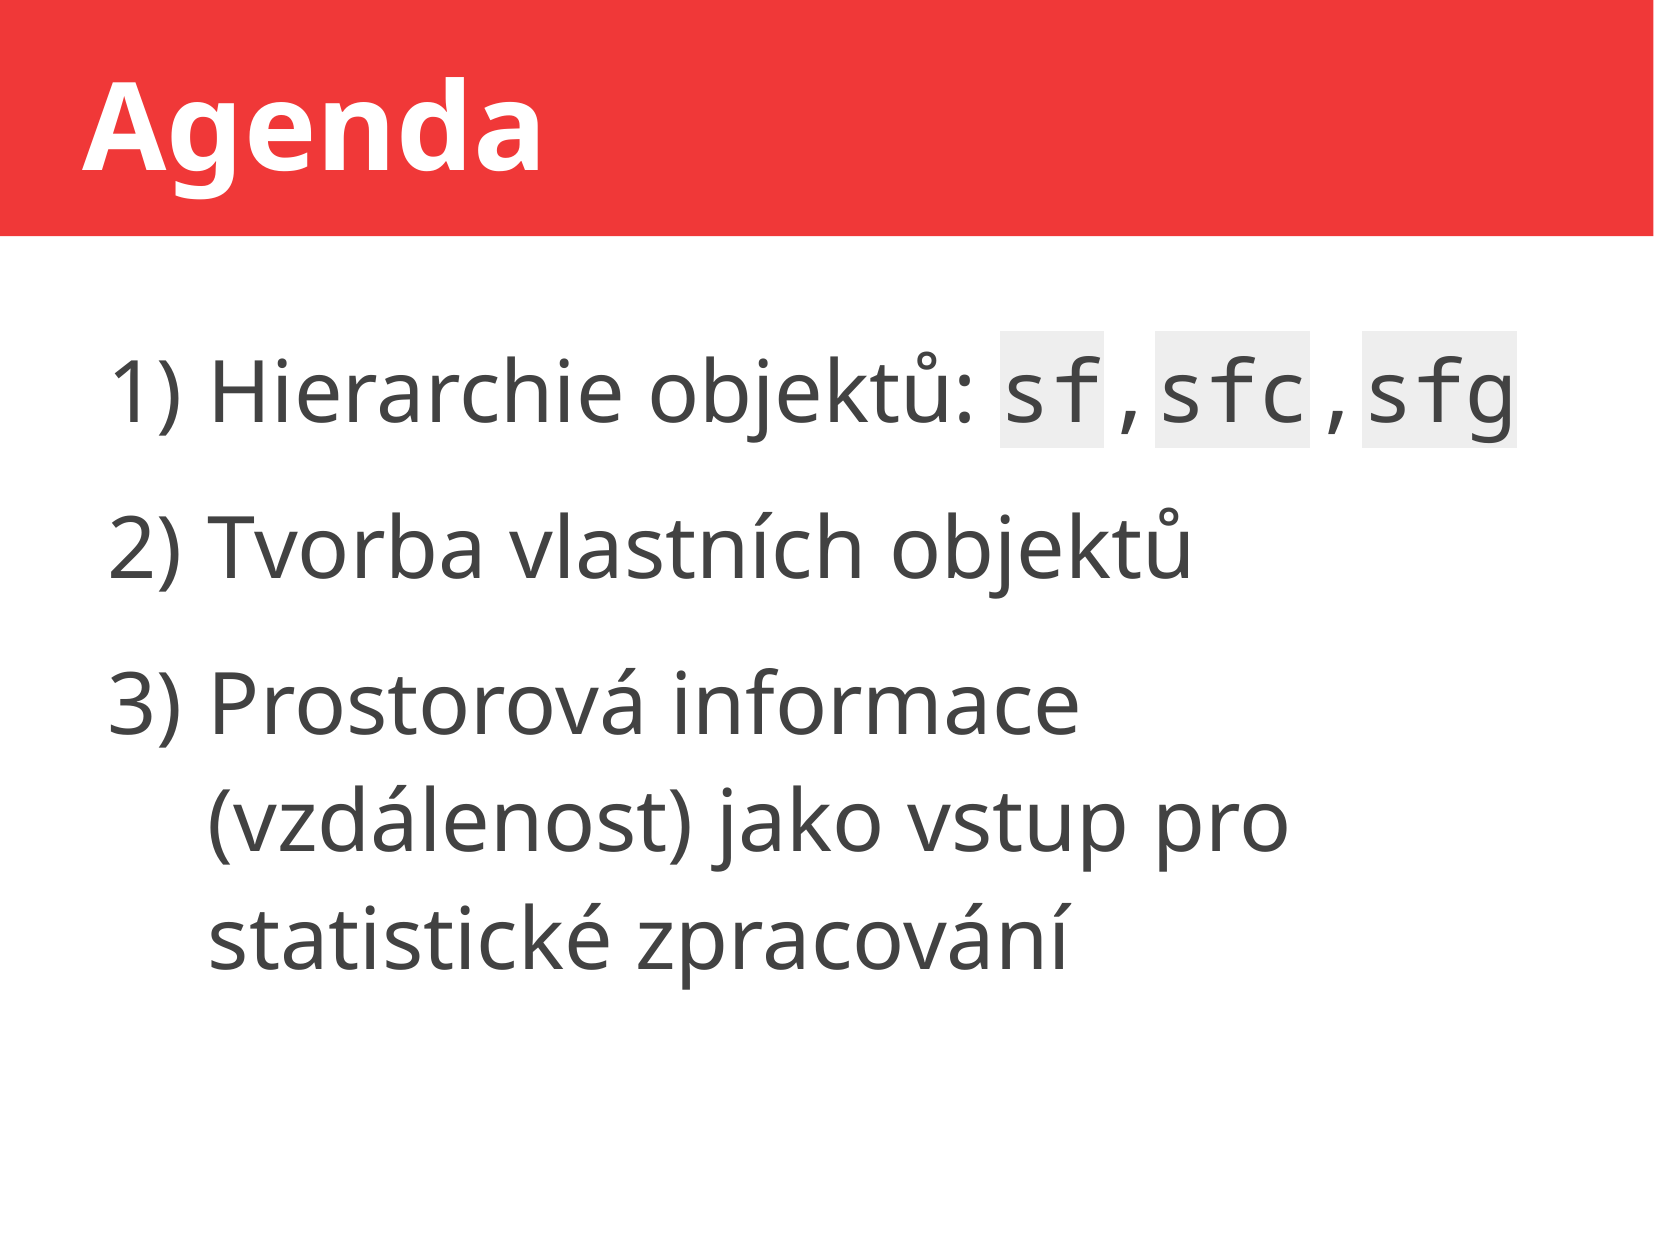

# Agenda
Hierarchie objektů: sf,sfc,sfg
Tvorba vlastních objektů
Prostorová informace (vzdálenost) jako vstup pro statistické zpracování